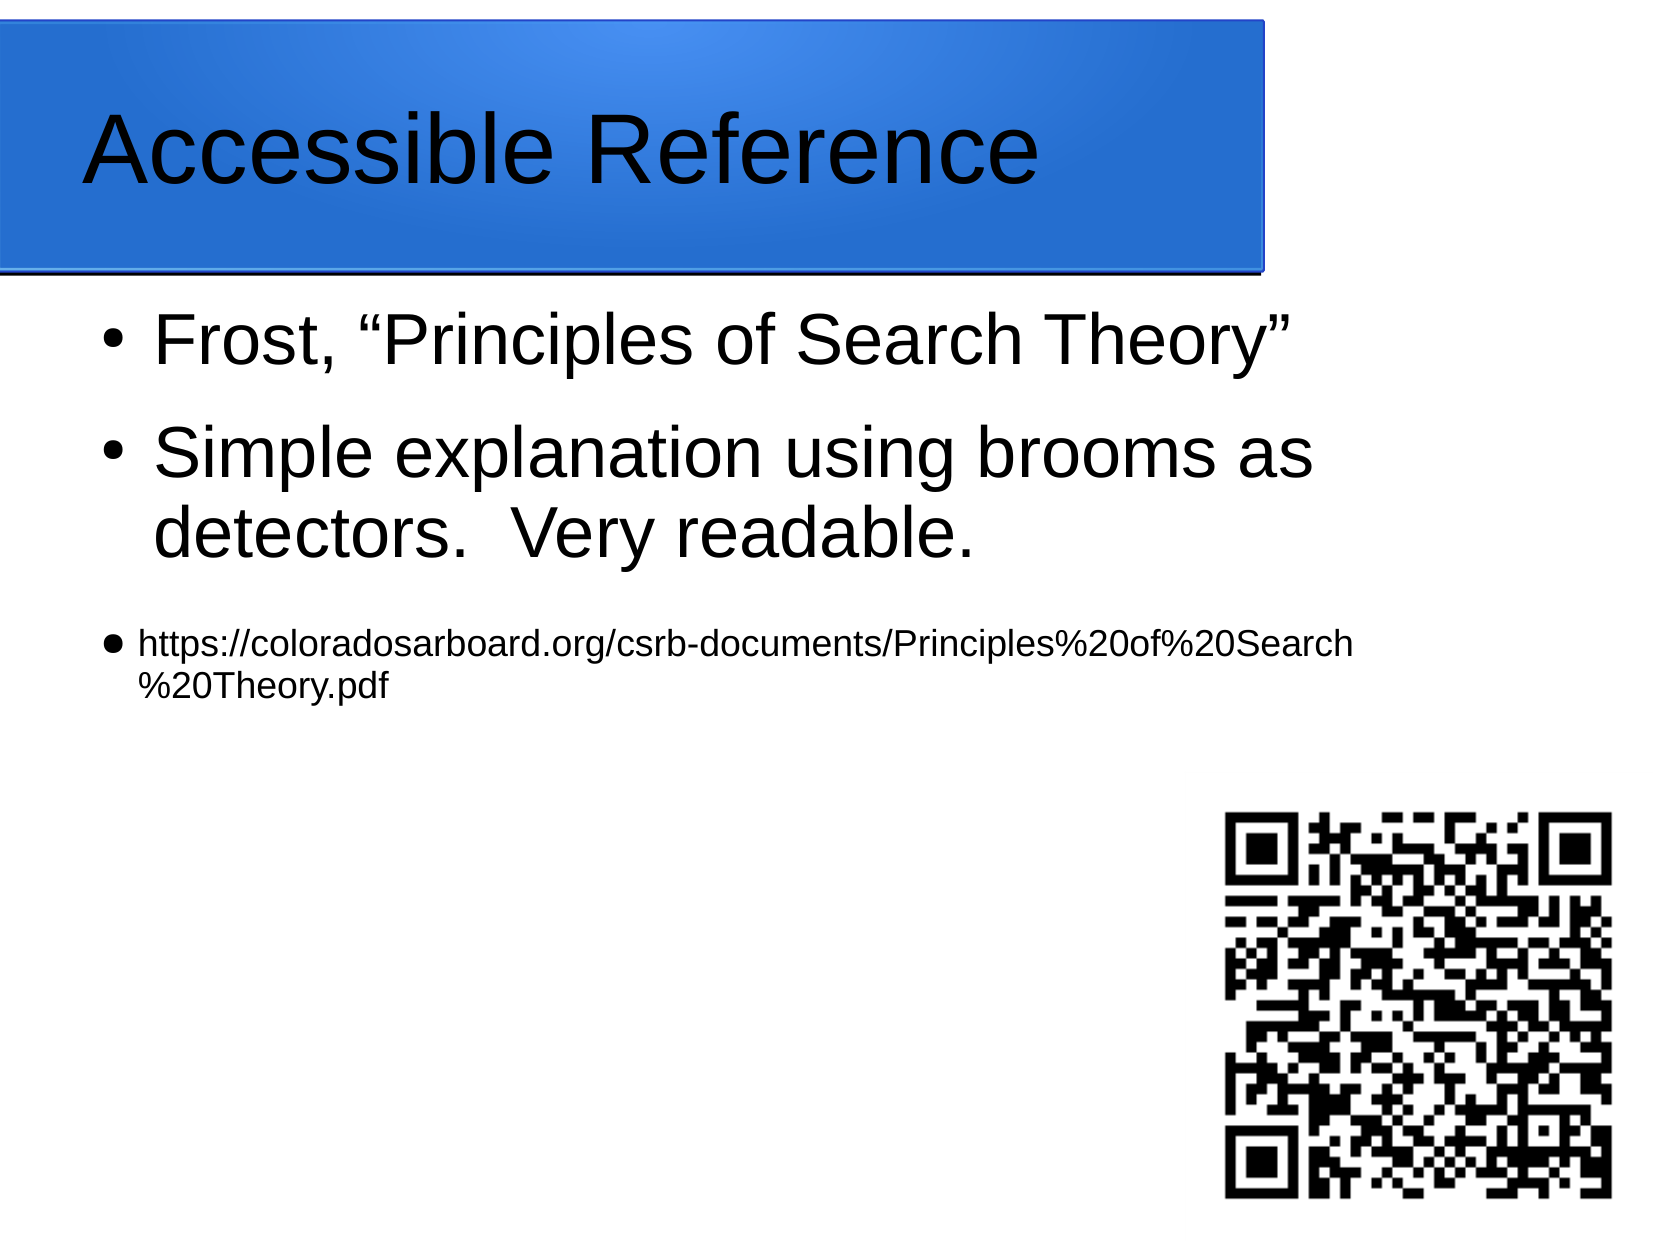

# Accessible Reference
Frost, “Principles of Search Theory”
Simple explanation using brooms as detectors. Very readable.
https://coloradosarboard.org/csrb-documents/Principles%20of%20Search%20Theory.pdf